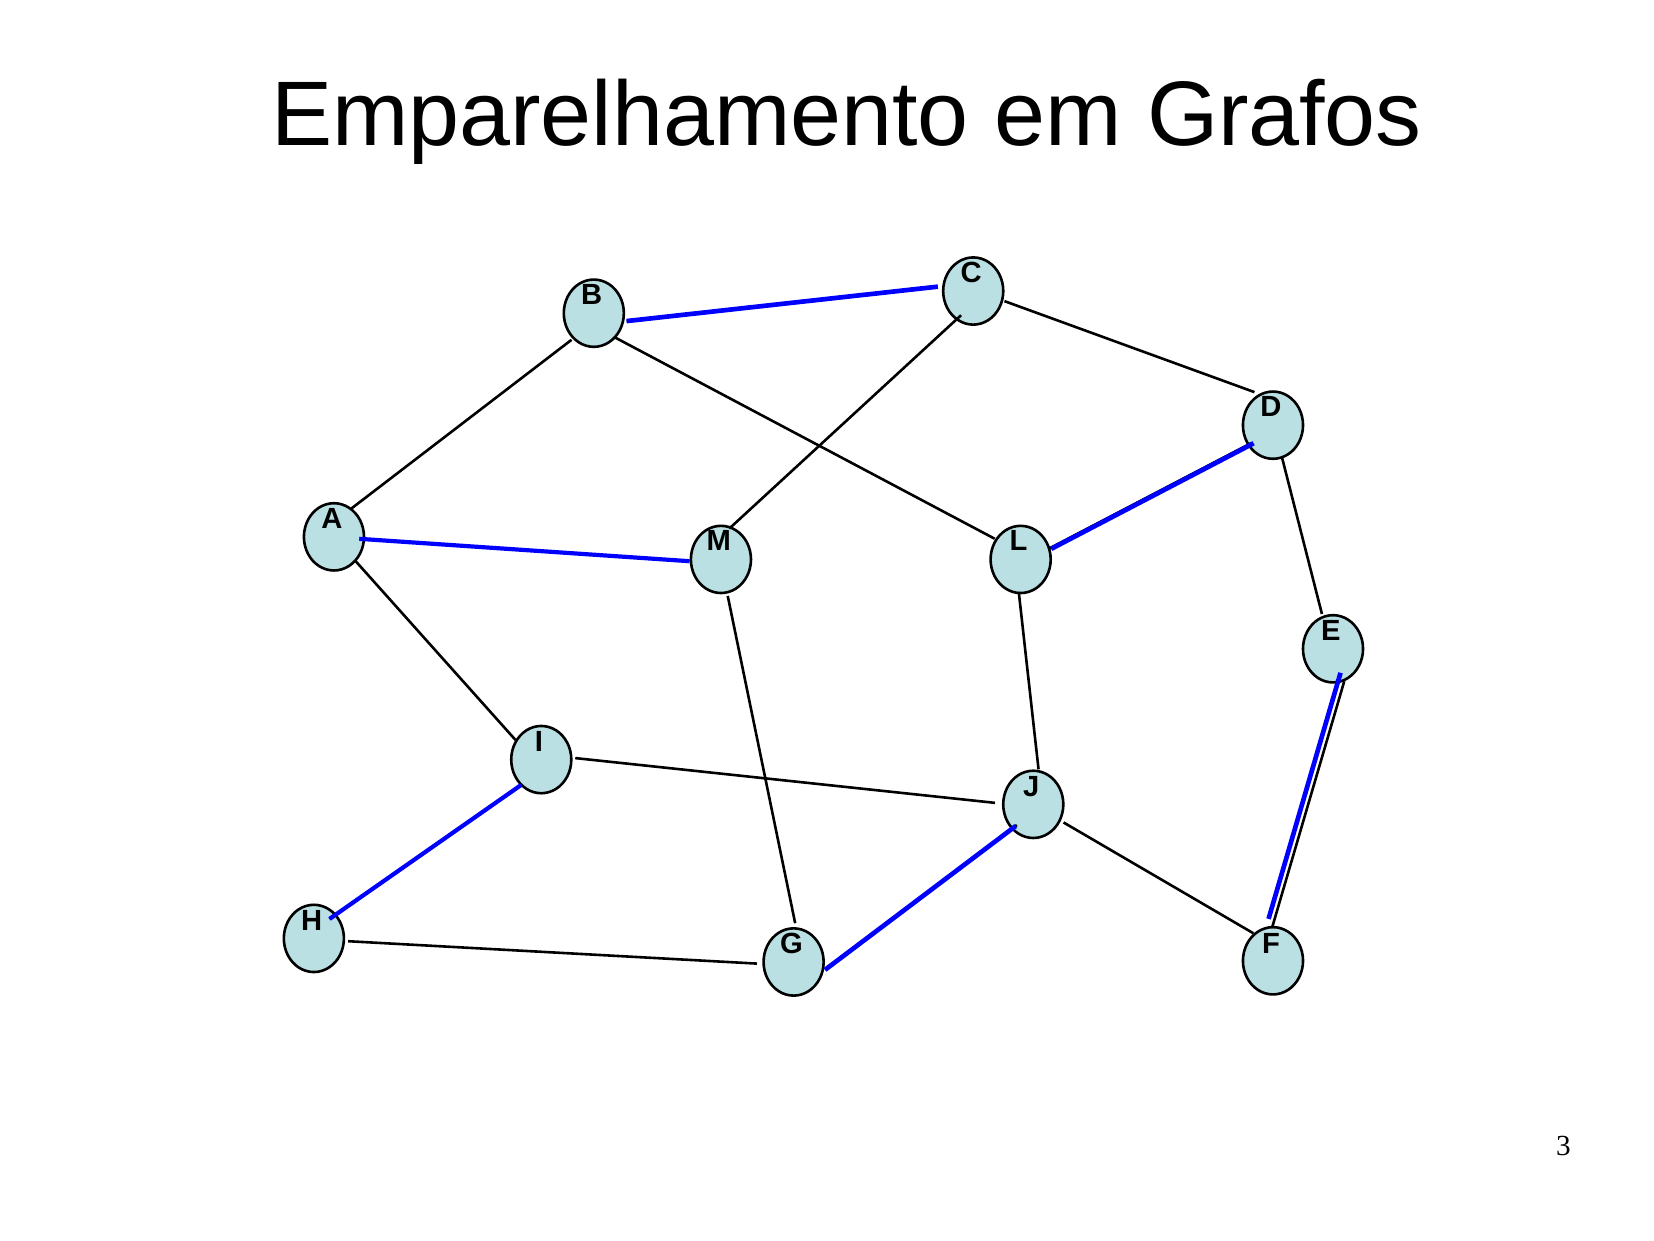

# Emparelhamento em Grafos
C
B
D
A
M
L
E
I
J
H
G
F
3